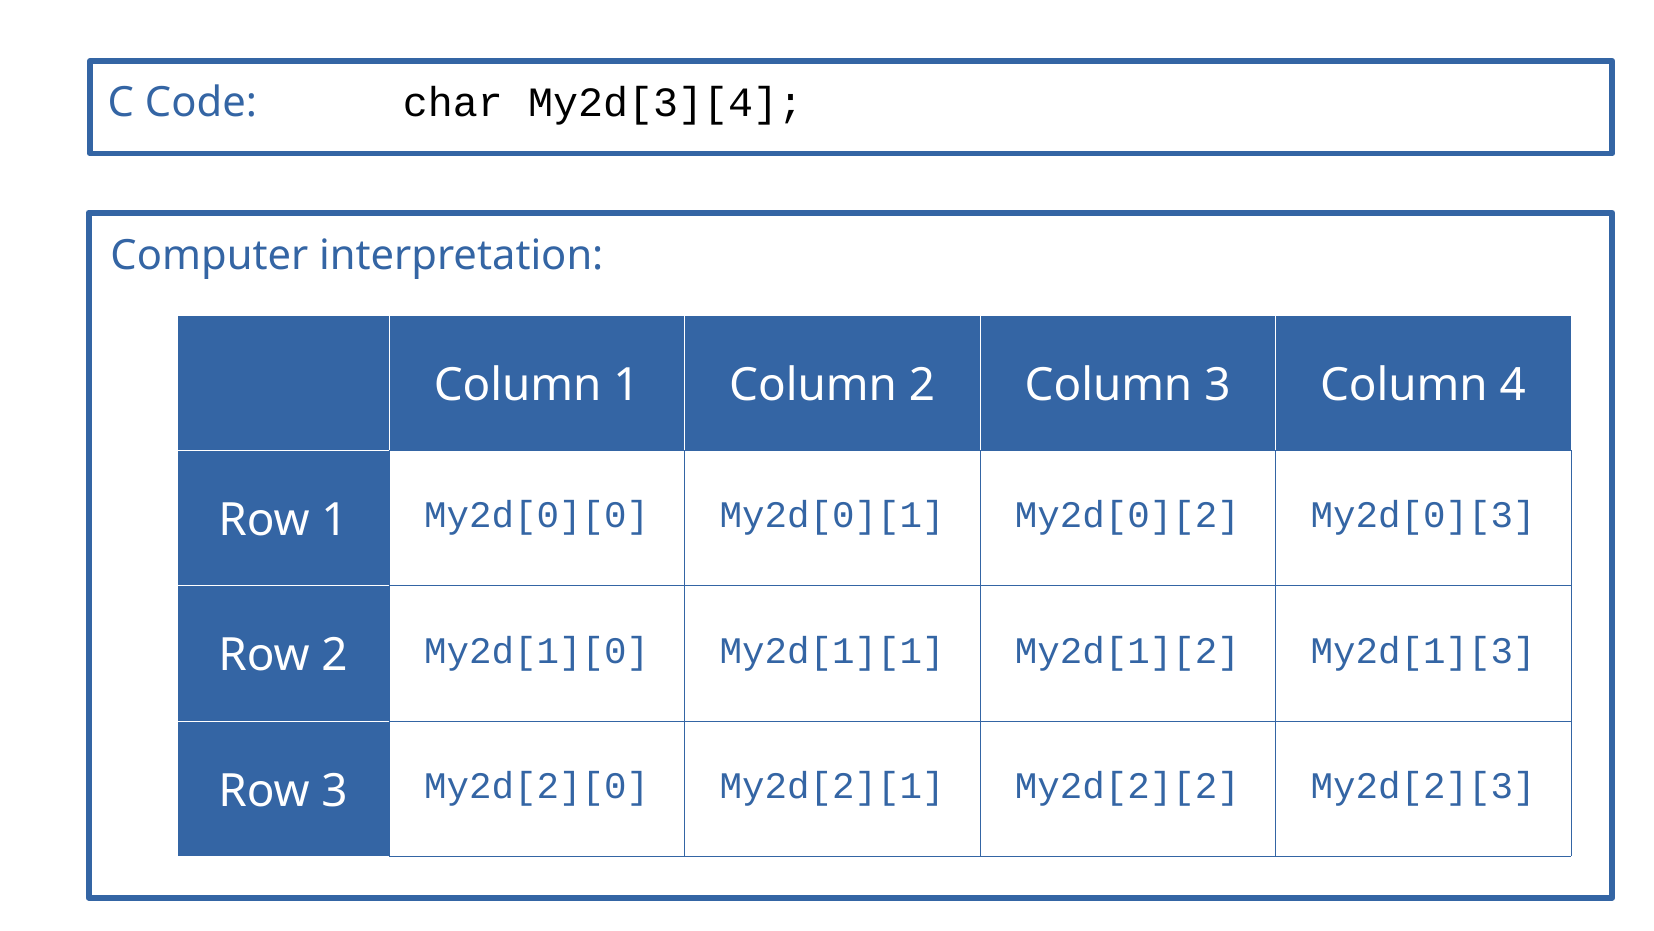

C Code:		char My2d[3][4];
Computer interpretation:
| | Column 1 | Column 2 | Column 3 | Column 4 |
| --- | --- | --- | --- | --- |
| Row 1 | My2d[0][0] | My2d[0][1] | My2d[0][2] | My2d[0][3] |
| Row 2 | My2d[1][0] | My2d[1][1] | My2d[1][2] | My2d[1][3] |
| Row 3 | My2d[2][0] | My2d[2][1] | My2d[2][2] | My2d[2][3] |